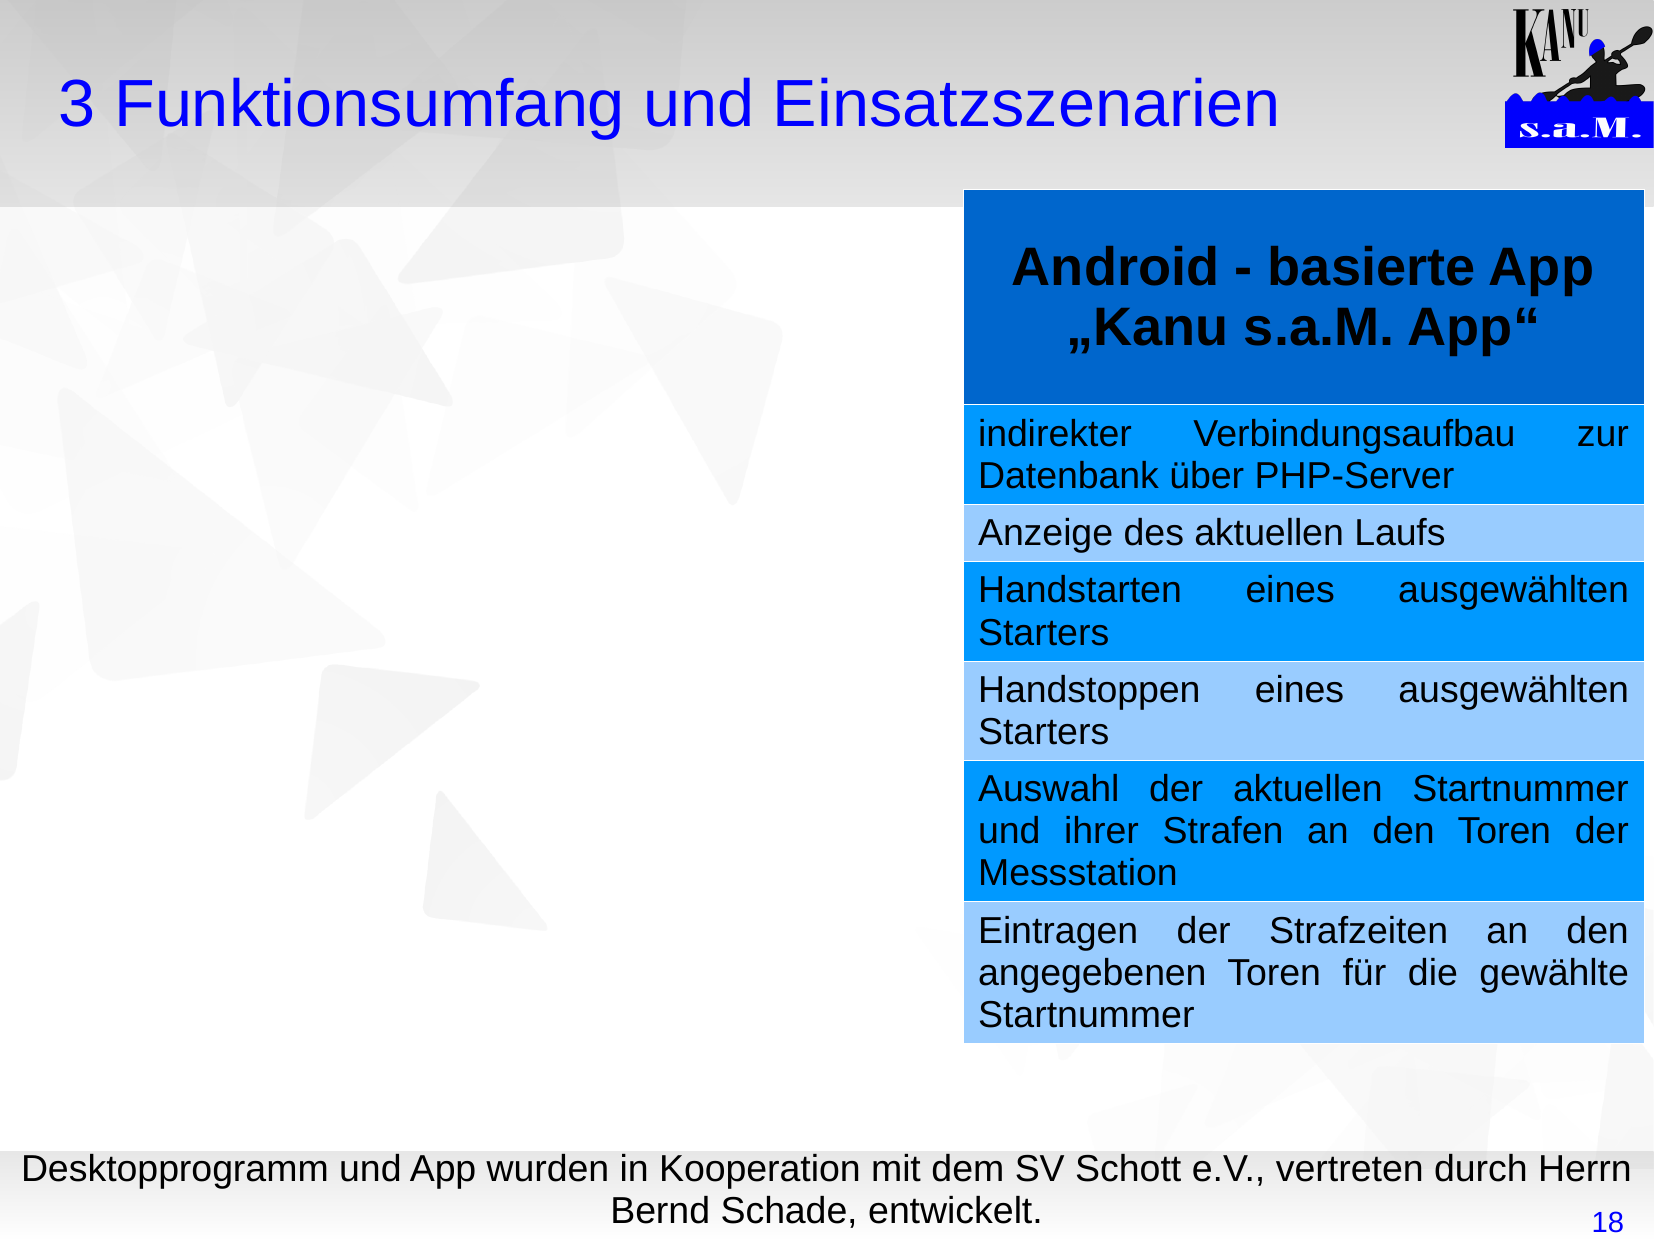

# 3 Funktionsumfang und Einsatzszenarien
| Android - basierte App „Kanu s.a.M. App“ |
| --- |
| indirekter Verbindungsaufbau zur Datenbank über PHP-Server |
| Anzeige des aktuellen Laufs |
| Handstarten eines ausgewählten Starters |
| Handstoppen eines ausgewählten Starters |
| Auswahl der aktuellen Startnummer und ihrer Strafen an den Toren der Messstation |
| Eintragen der Strafzeiten an den angegebenen Toren für die gewählte Startnummer |
Desktopprogramm und App wurden in Kooperation mit dem SV Schott e.V., vertreten durch Herrn Bernd Schade, entwickelt.
18